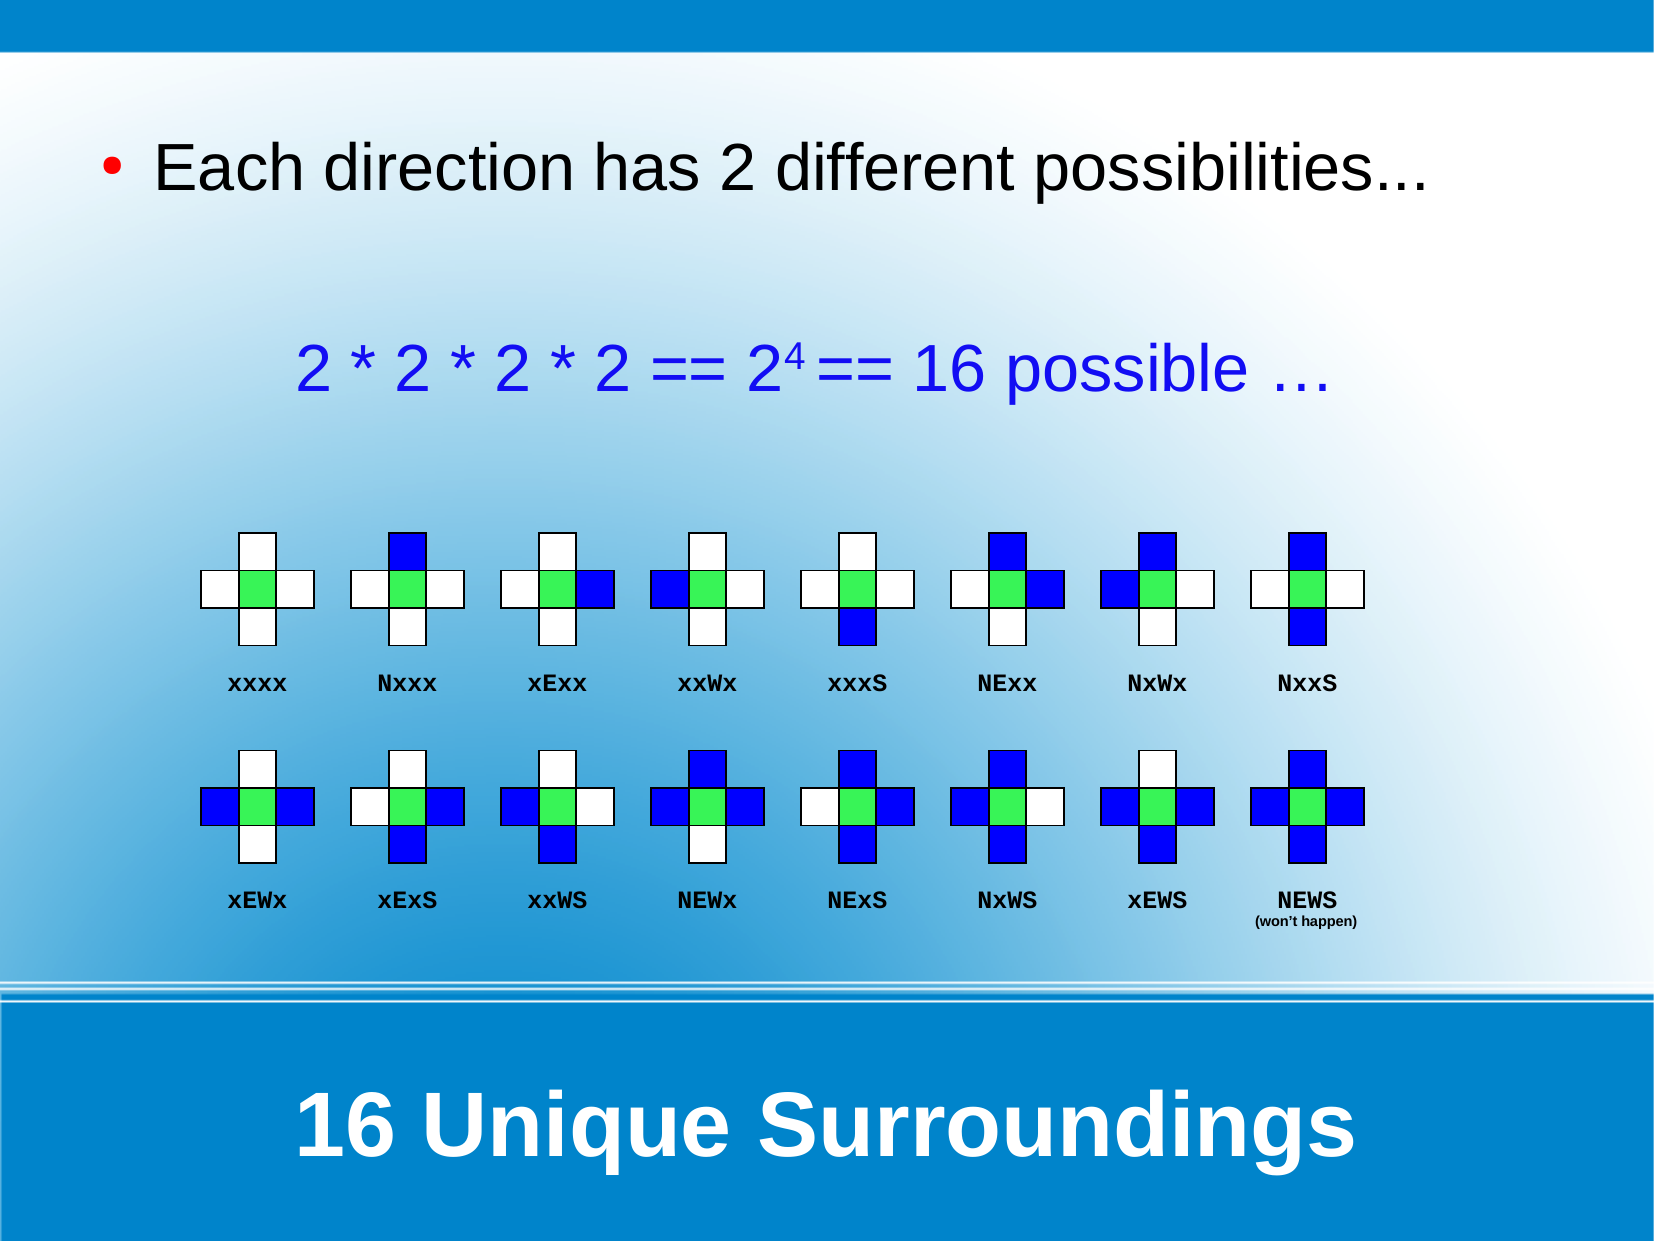

Each direction has 2 different possibilities...
2 * 2 * 2 * 2 == 24 == 16 possible …
xxxx
Nxxx
xExx
xxWx
xxxS
NExx
NxWx
NxxS
xEWx
xExS
xxWS
NEWx
NExS
NxWS
xEWS
NEWS
(won’t happen)
# 16 Unique Surroundings